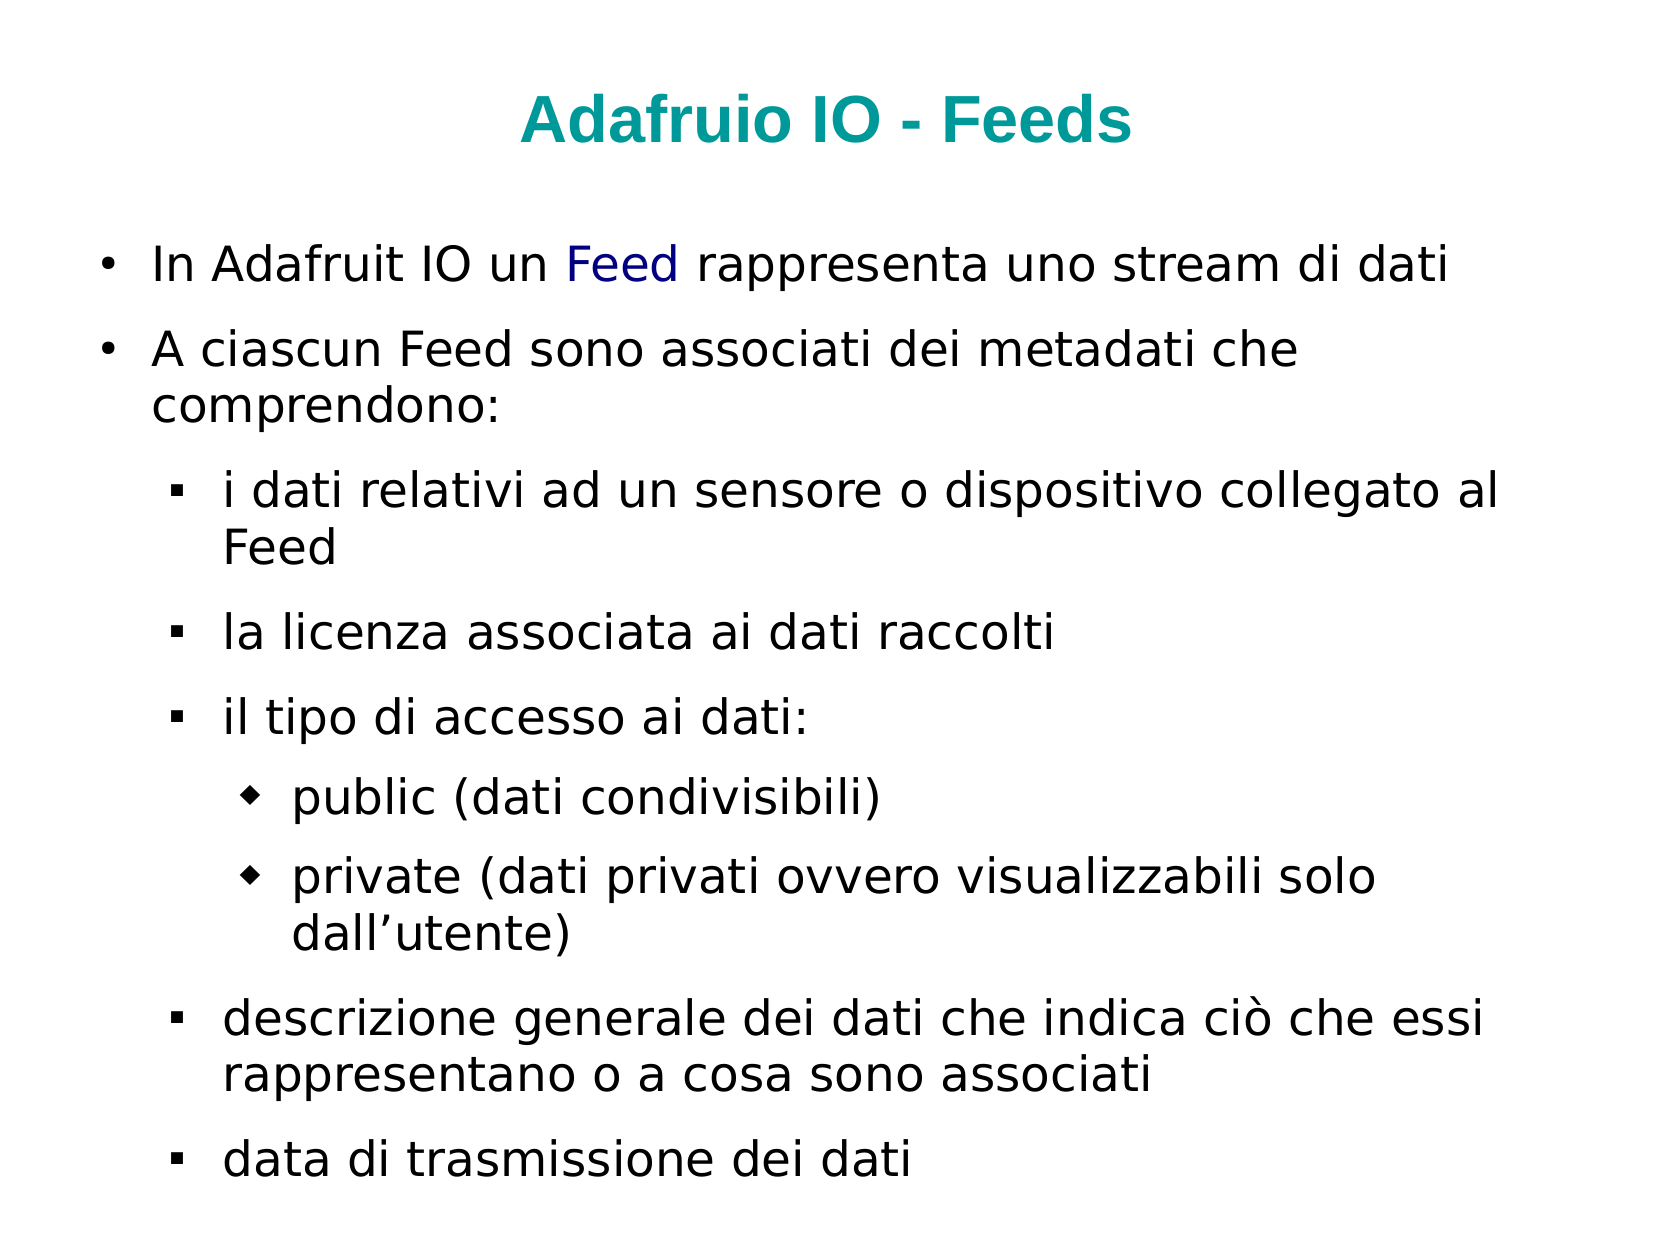

# Adafruio IO - Feeds
In Adafruit IO un Feed rappresenta uno stream di dati
A ciascun Feed sono associati dei metadati che comprendono:
i dati relativi ad un sensore o dispositivo collegato al Feed
la licenza associata ai dati raccolti
il tipo di accesso ai dati:
public (dati condivisibili)
private (dati privati ovvero visualizzabili solo dall’utente)
descrizione generale dei dati che indica ciò che essi rappresentano o a cosa sono associati
data di trasmissione dei dati